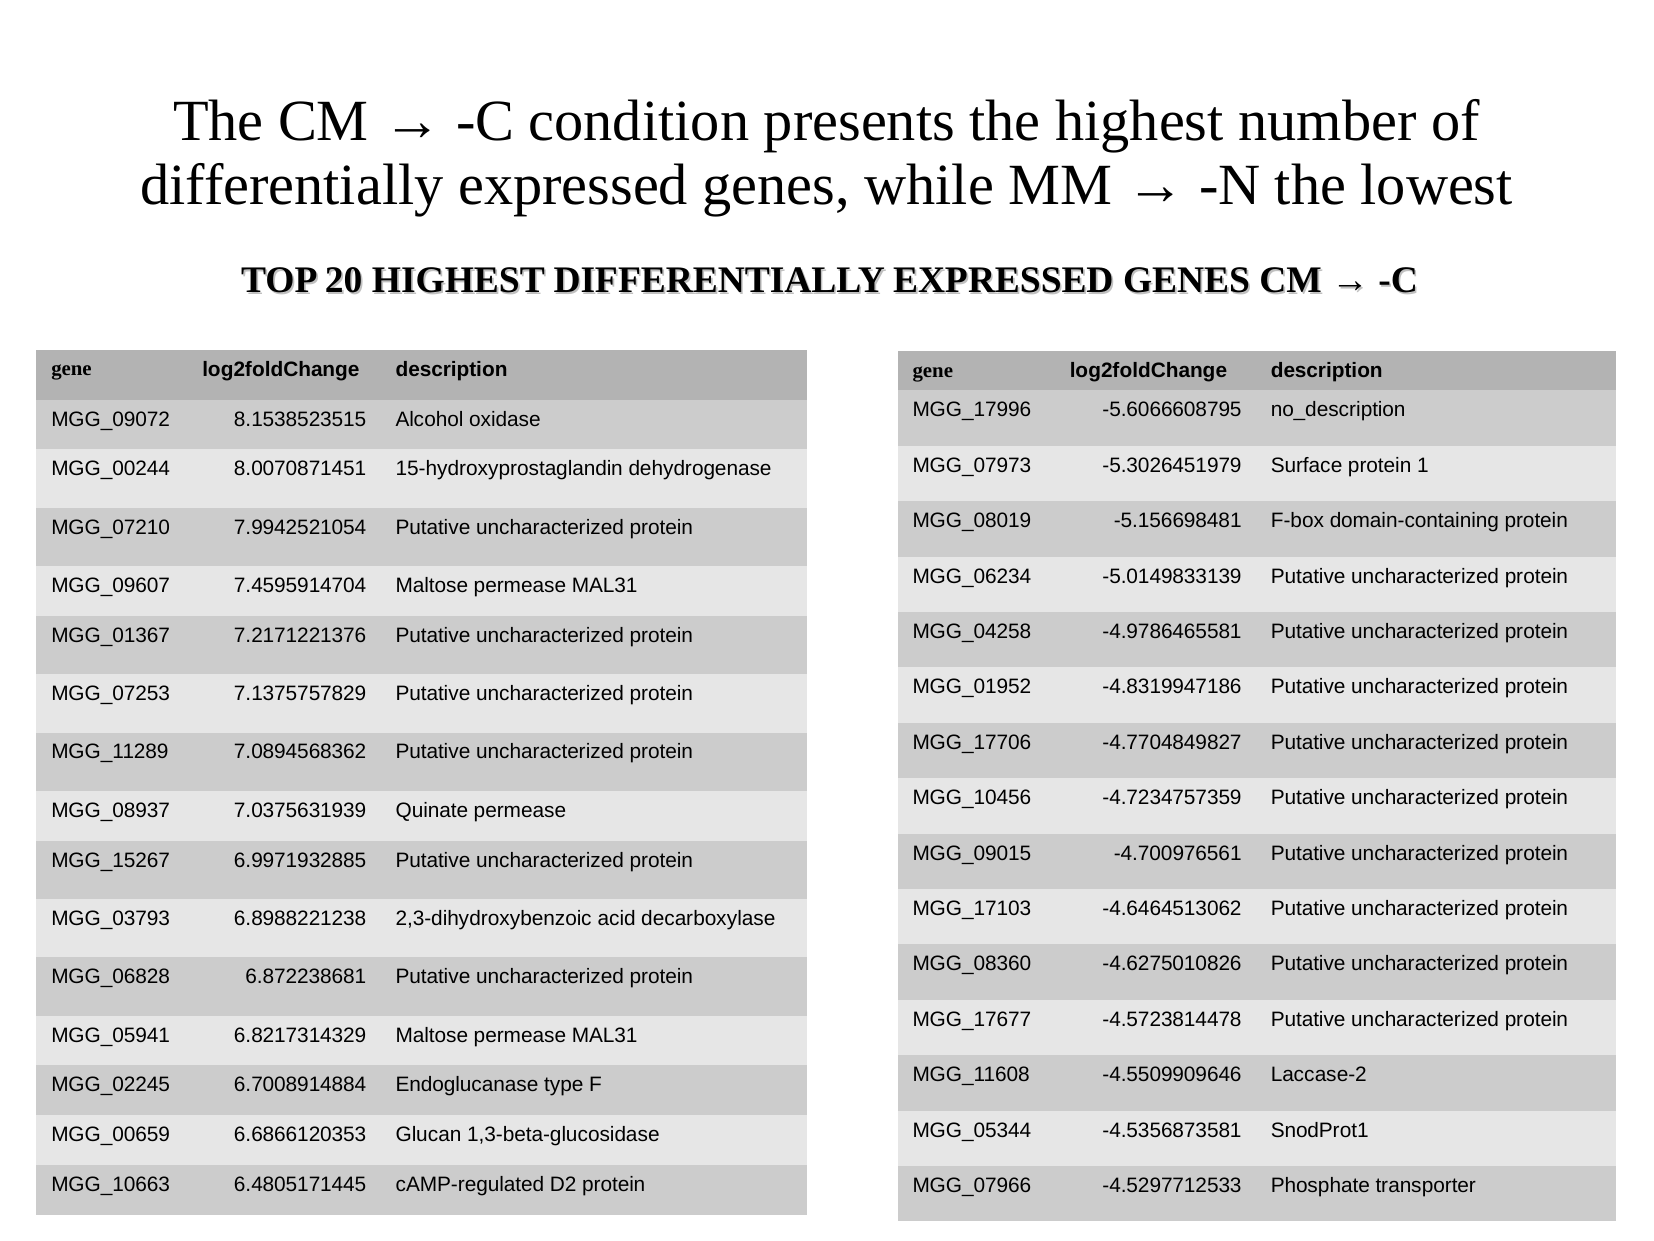

# The CM → -C condition presents the highest number of differentially expressed genes, while MM → -N the lowest
TOP 20 HIGHEST DIFFERENTIALLY EXPRESSED GENES CM → -C
| gene | log2foldChange | description |
| --- | --- | --- |
| MGG\_09072 | 8.1538523515 | Alcohol oxidase |
| MGG\_00244 | 8.0070871451 | 15-hydroxyprostaglandin dehydrogenase |
| MGG\_07210 | 7.9942521054 | Putative uncharacterized protein |
| MGG\_09607 | 7.4595914704 | Maltose permease MAL31 |
| MGG\_01367 | 7.2171221376 | Putative uncharacterized protein |
| MGG\_07253 | 7.1375757829 | Putative uncharacterized protein |
| MGG\_11289 | 7.0894568362 | Putative uncharacterized protein |
| MGG\_08937 | 7.0375631939 | Quinate permease |
| MGG\_15267 | 6.9971932885 | Putative uncharacterized protein |
| MGG\_03793 | 6.8988221238 | 2,3-dihydroxybenzoic acid decarboxylase |
| MGG\_06828 | 6.872238681 | Putative uncharacterized protein |
| MGG\_05941 | 6.8217314329 | Maltose permease MAL31 |
| MGG\_02245 | 6.7008914884 | Endoglucanase type F |
| MGG\_00659 | 6.6866120353 | Glucan 1,3-beta-glucosidase |
| MGG\_10663 | 6.4805171445 | cAMP-regulated D2 protein |
| gene | log2foldChange | description |
| --- | --- | --- |
| MGG\_17996 | -5.6066608795 | no\_description |
| MGG\_07973 | -5.3026451979 | Surface protein 1 |
| MGG\_08019 | -5.156698481 | F-box domain-containing protein |
| MGG\_06234 | -5.0149833139 | Putative uncharacterized protein |
| MGG\_04258 | -4.9786465581 | Putative uncharacterized protein |
| MGG\_01952 | -4.8319947186 | Putative uncharacterized protein |
| MGG\_17706 | -4.7704849827 | Putative uncharacterized protein |
| MGG\_10456 | -4.7234757359 | Putative uncharacterized protein |
| MGG\_09015 | -4.700976561 | Putative uncharacterized protein |
| MGG\_17103 | -4.6464513062 | Putative uncharacterized protein |
| MGG\_08360 | -4.6275010826 | Putative uncharacterized protein |
| MGG\_17677 | -4.5723814478 | Putative uncharacterized protein |
| MGG\_11608 | -4.5509909646 | Laccase-2 |
| MGG\_05344 | -4.5356873581 | SnodProt1 |
| MGG\_07966 | -4.5297712533 | Phosphate transporter |